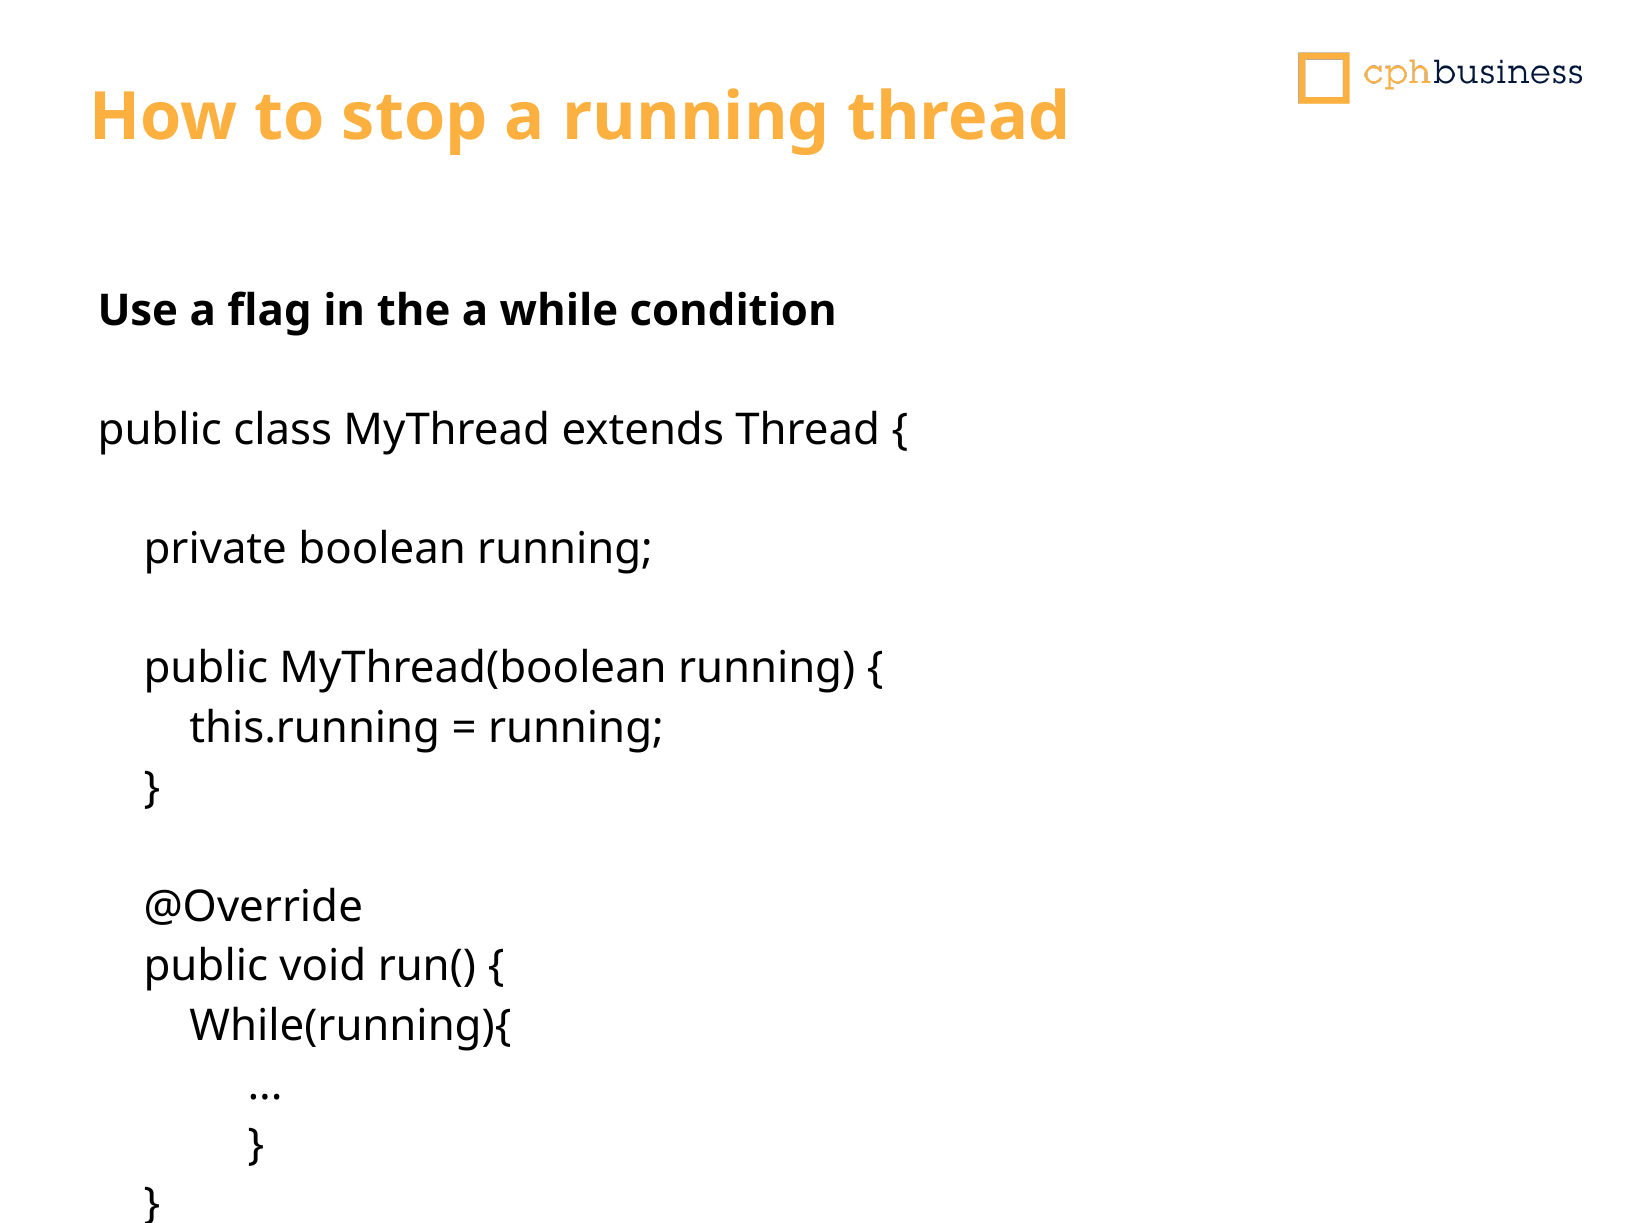

How to stop a running thread
Use a flag in the a while condition
public class MyThread extends Thread {
 private boolean running;
 public MyThread(boolean running) {
 this.running = running;
 }
 @Override
 public void run() {
 While(running){
		...
		}
 }
}